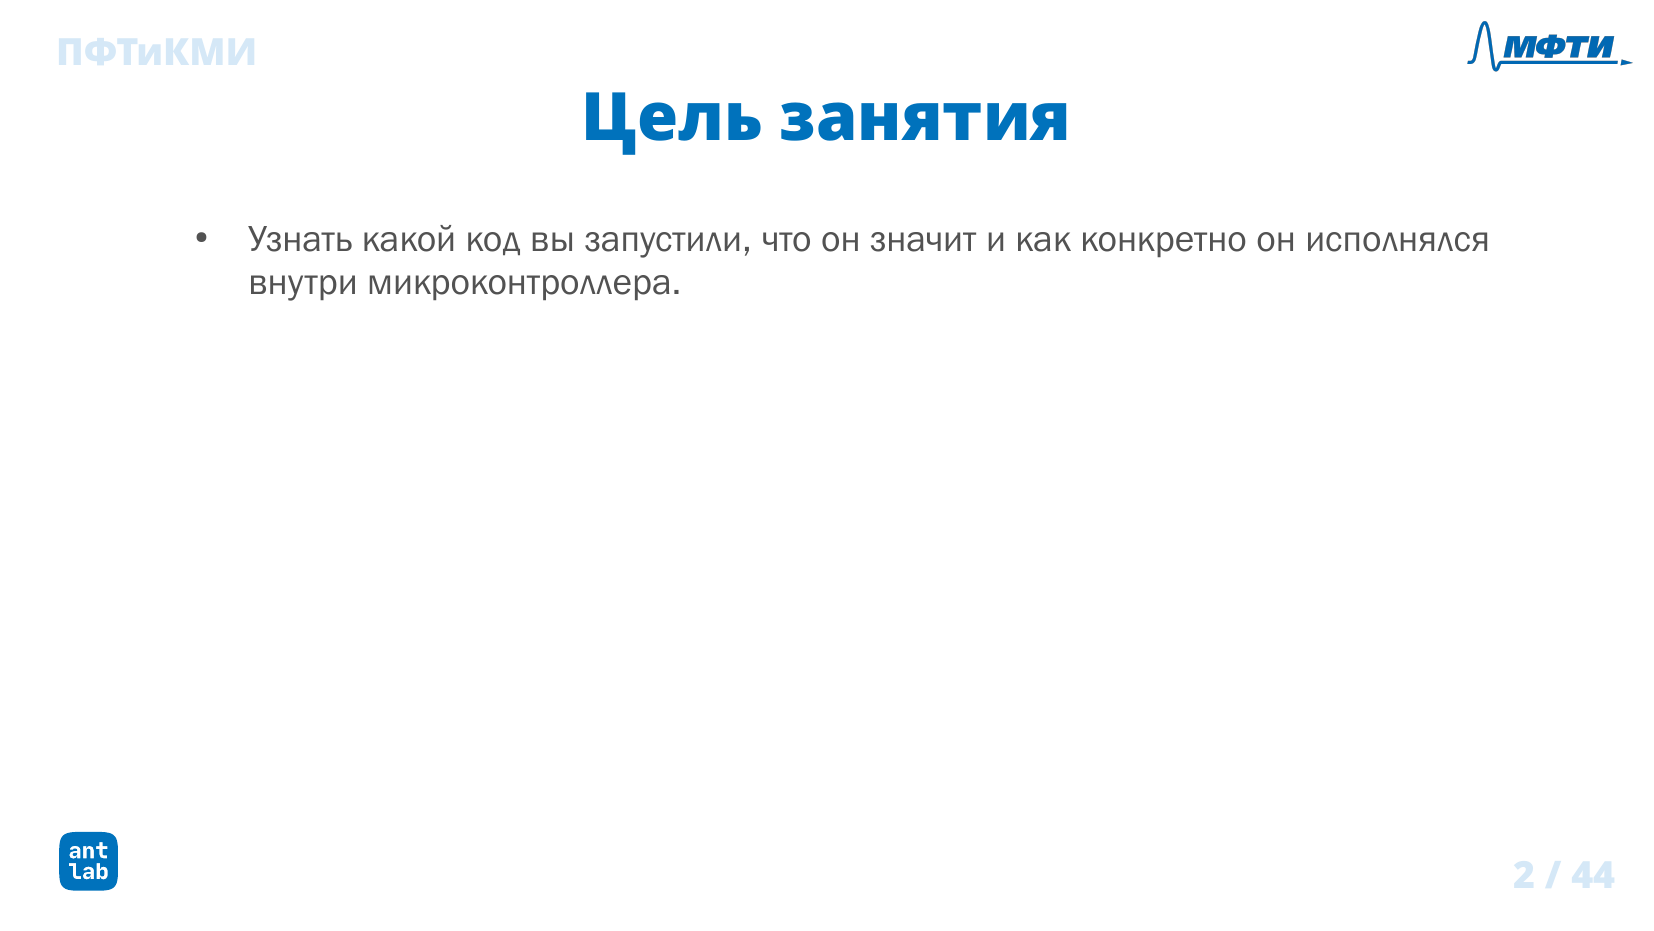

# Цель занятия
Узнать какой код вы запустили, что он значит и как конкретно он исполнялся внутри микроконтроллера.